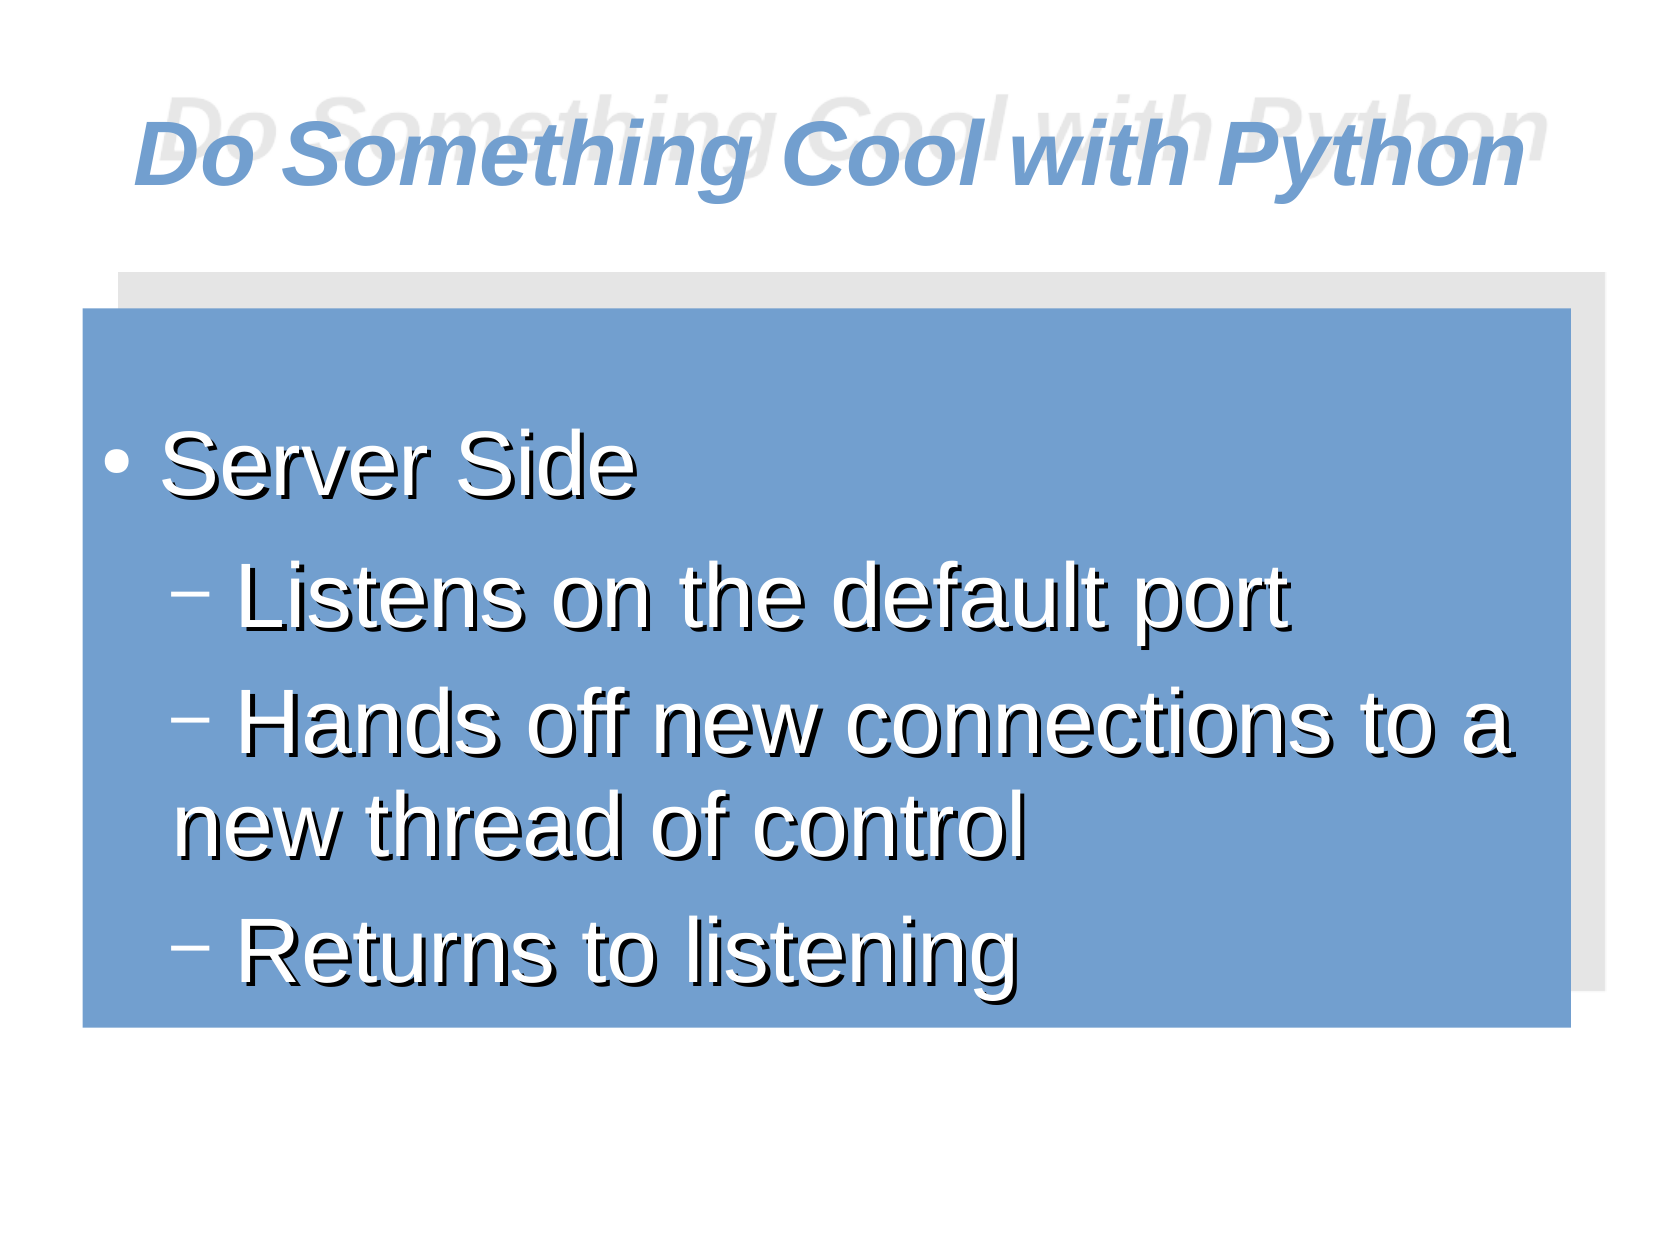

# Do Something Cool with Python
 Server Side
 Listens on the default port
 Hands off new connections to a new thread of control
 Returns to listening